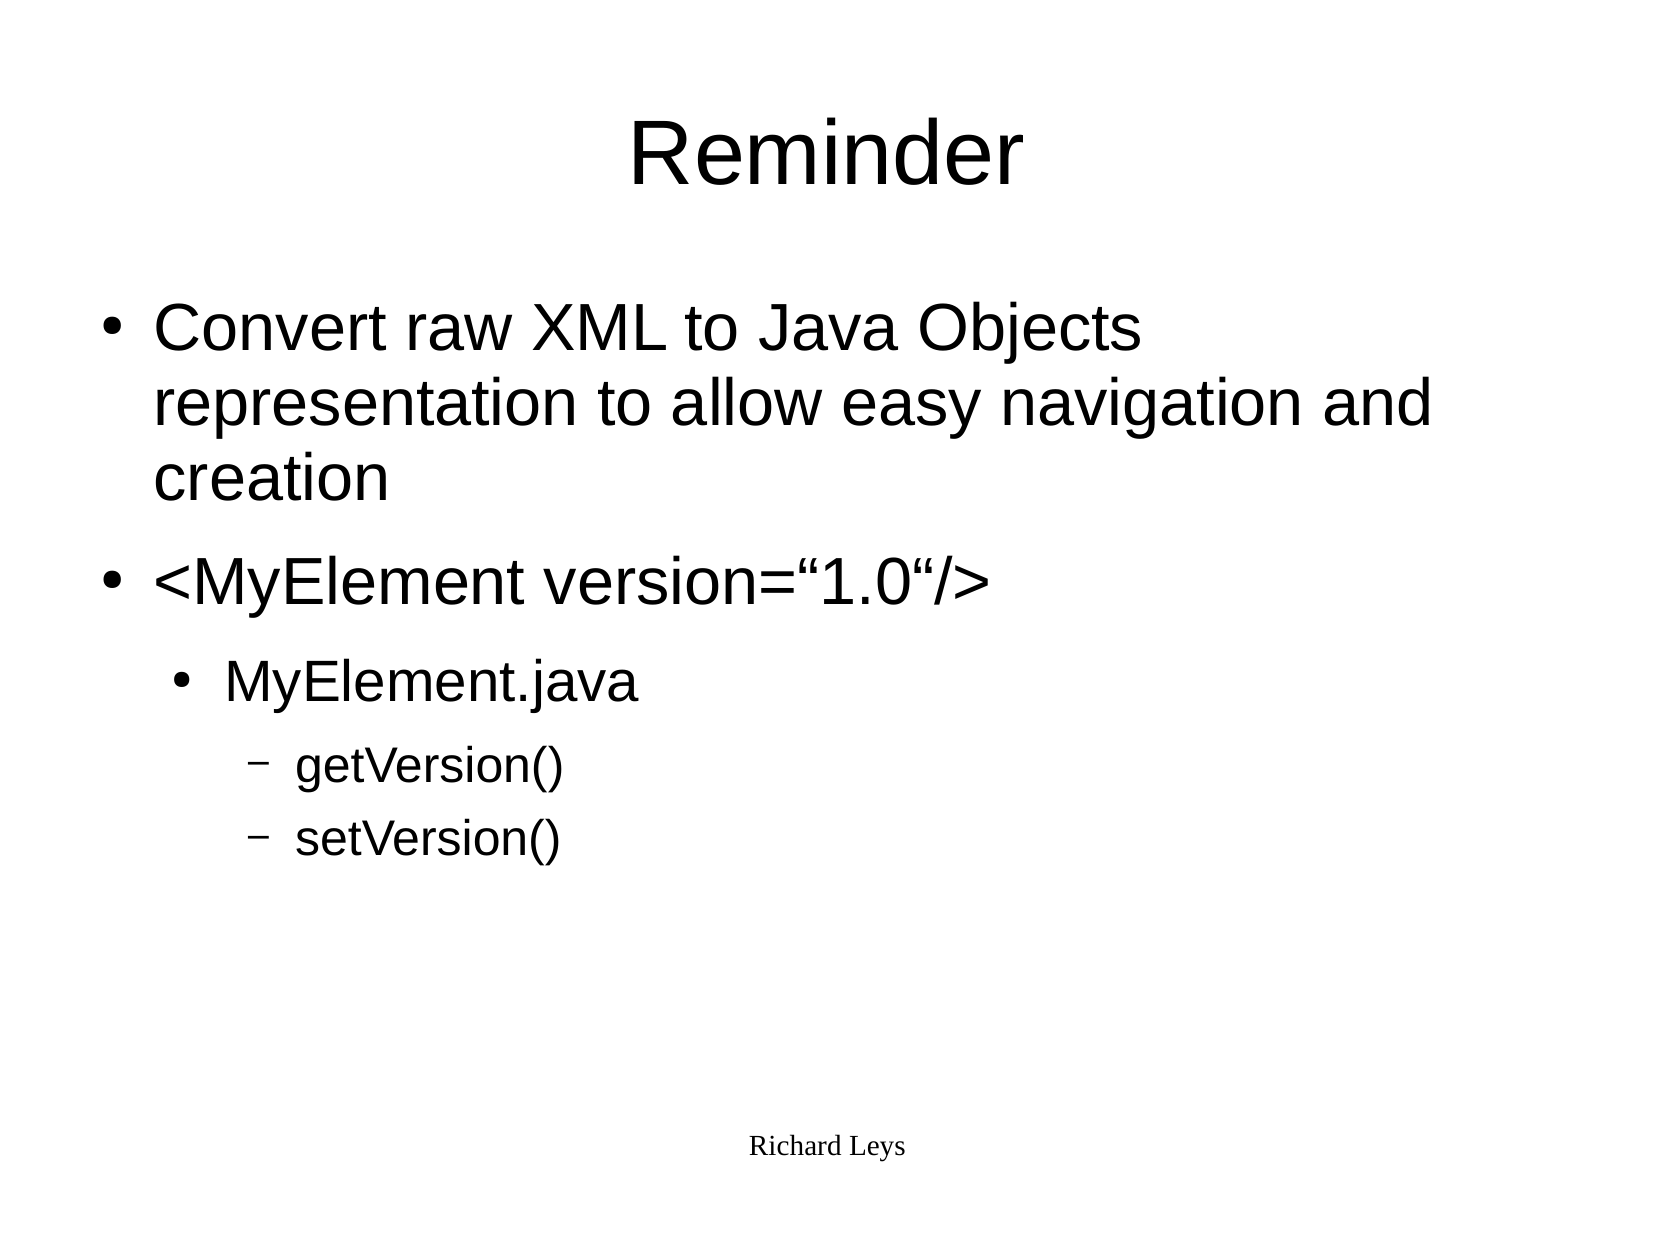

# Reminder
Convert raw XML to Java Objects representation to allow easy navigation and creation
<MyElement version=“1.0“/>
MyElement.java
getVersion()
setVersion()